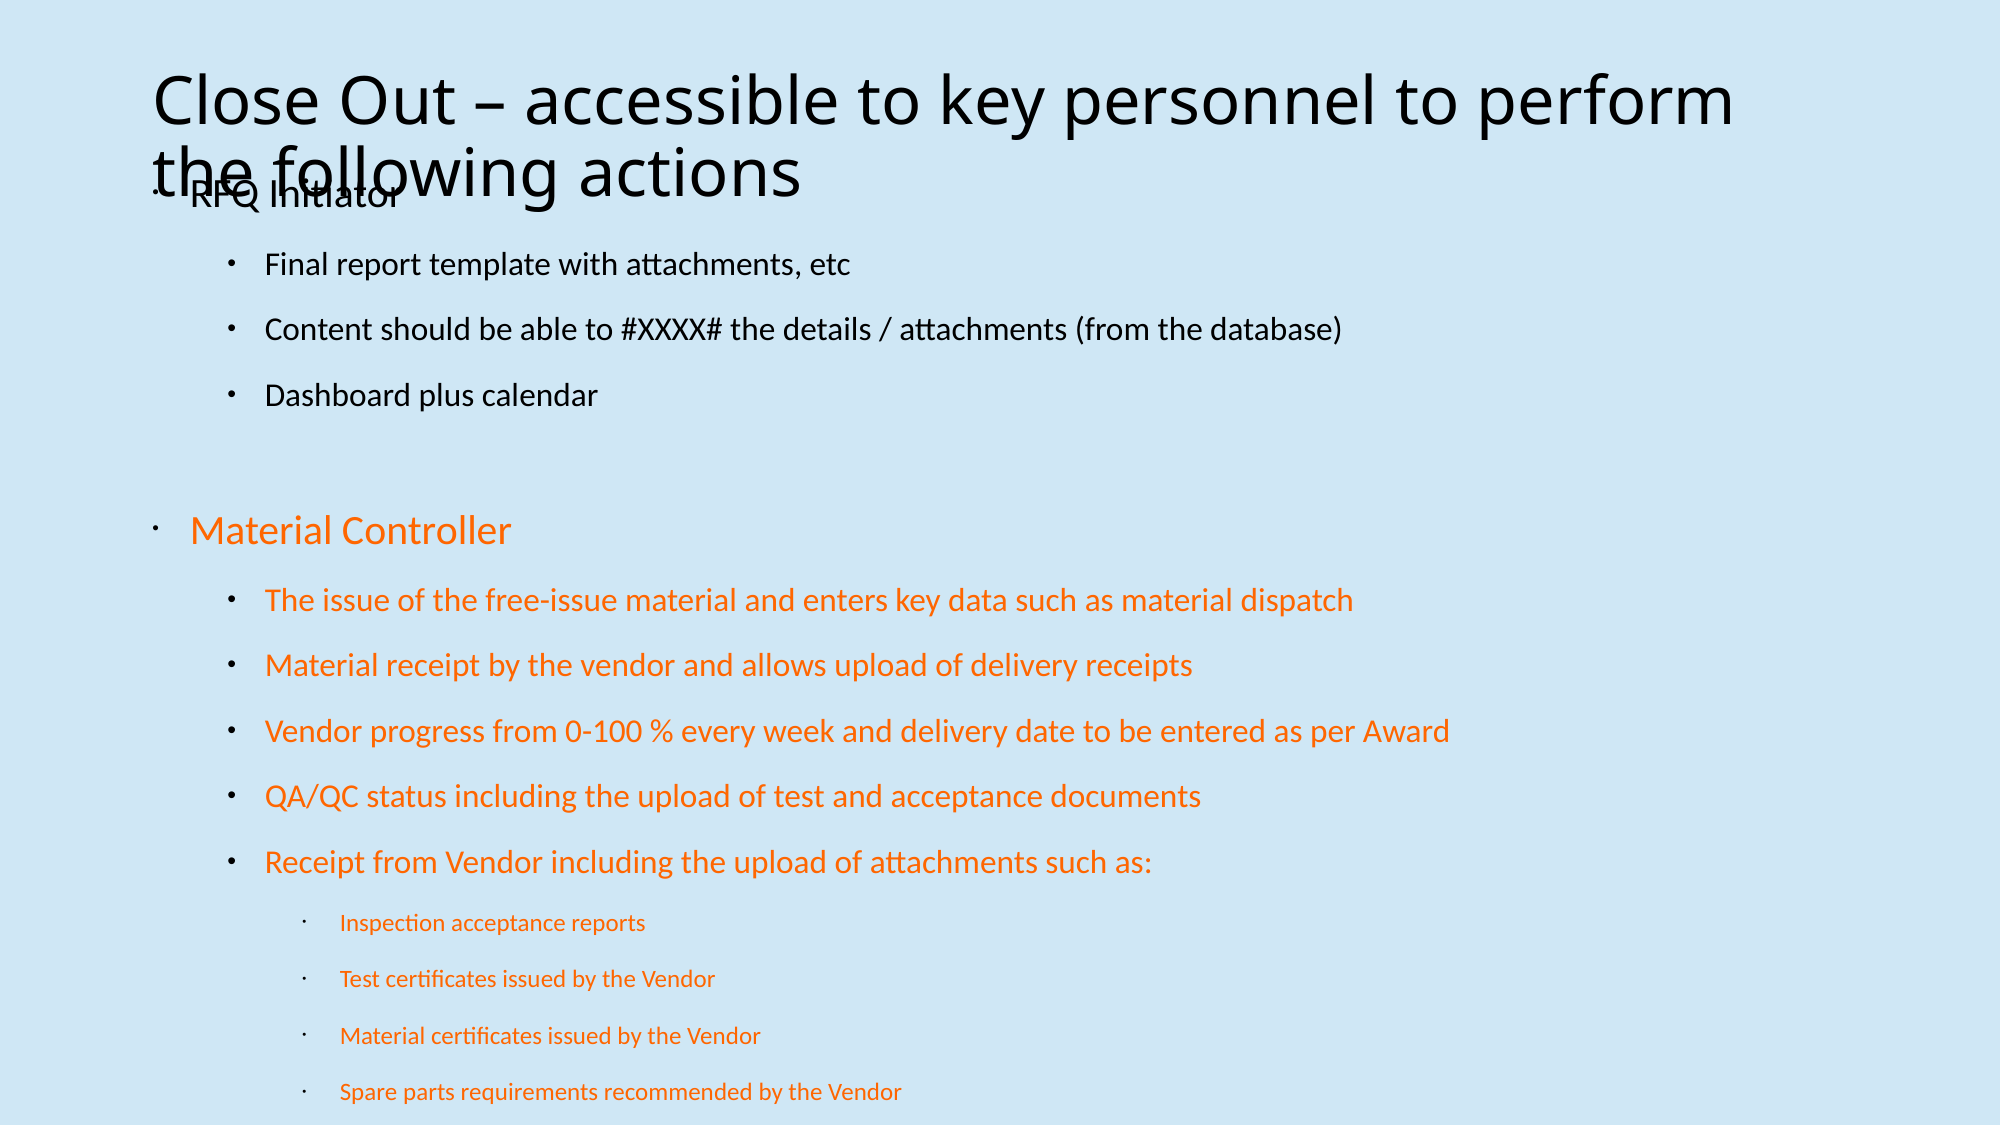

# Close Out – accessible to key personnel to perform the following actions
RFQ Initiator
Final report template with attachments, etc
Content should be able to #XXXX# the details / attachments (from the database)
Dashboard plus calendar
Material Controller
The issue of the free-issue material and enters key data such as material dispatch
Material receipt by the vendor and allows upload of delivery receipts
Vendor progress from 0-100 % every week and delivery date to be entered as per Award
QA/QC status including the upload of test and acceptance documents
Receipt from Vendor including the upload of attachments such as:
Inspection acceptance reports
Test certificates issued by the Vendor
Material certificates issued by the Vendor
Spare parts requirements recommended by the Vendor
Storage requirements of the items
Maintenance and testing requirements of the items after installed
Periodic testing, installation and commissioning requirements of the items as applicable.
Cost Control
Updates data on invoicing status, reference numbers, values respectively
Record any variations made in the project scope
RFQ initiator
 Assign a rating to the vendor [a defined star rating to be developed] and adds any remarks as applicable